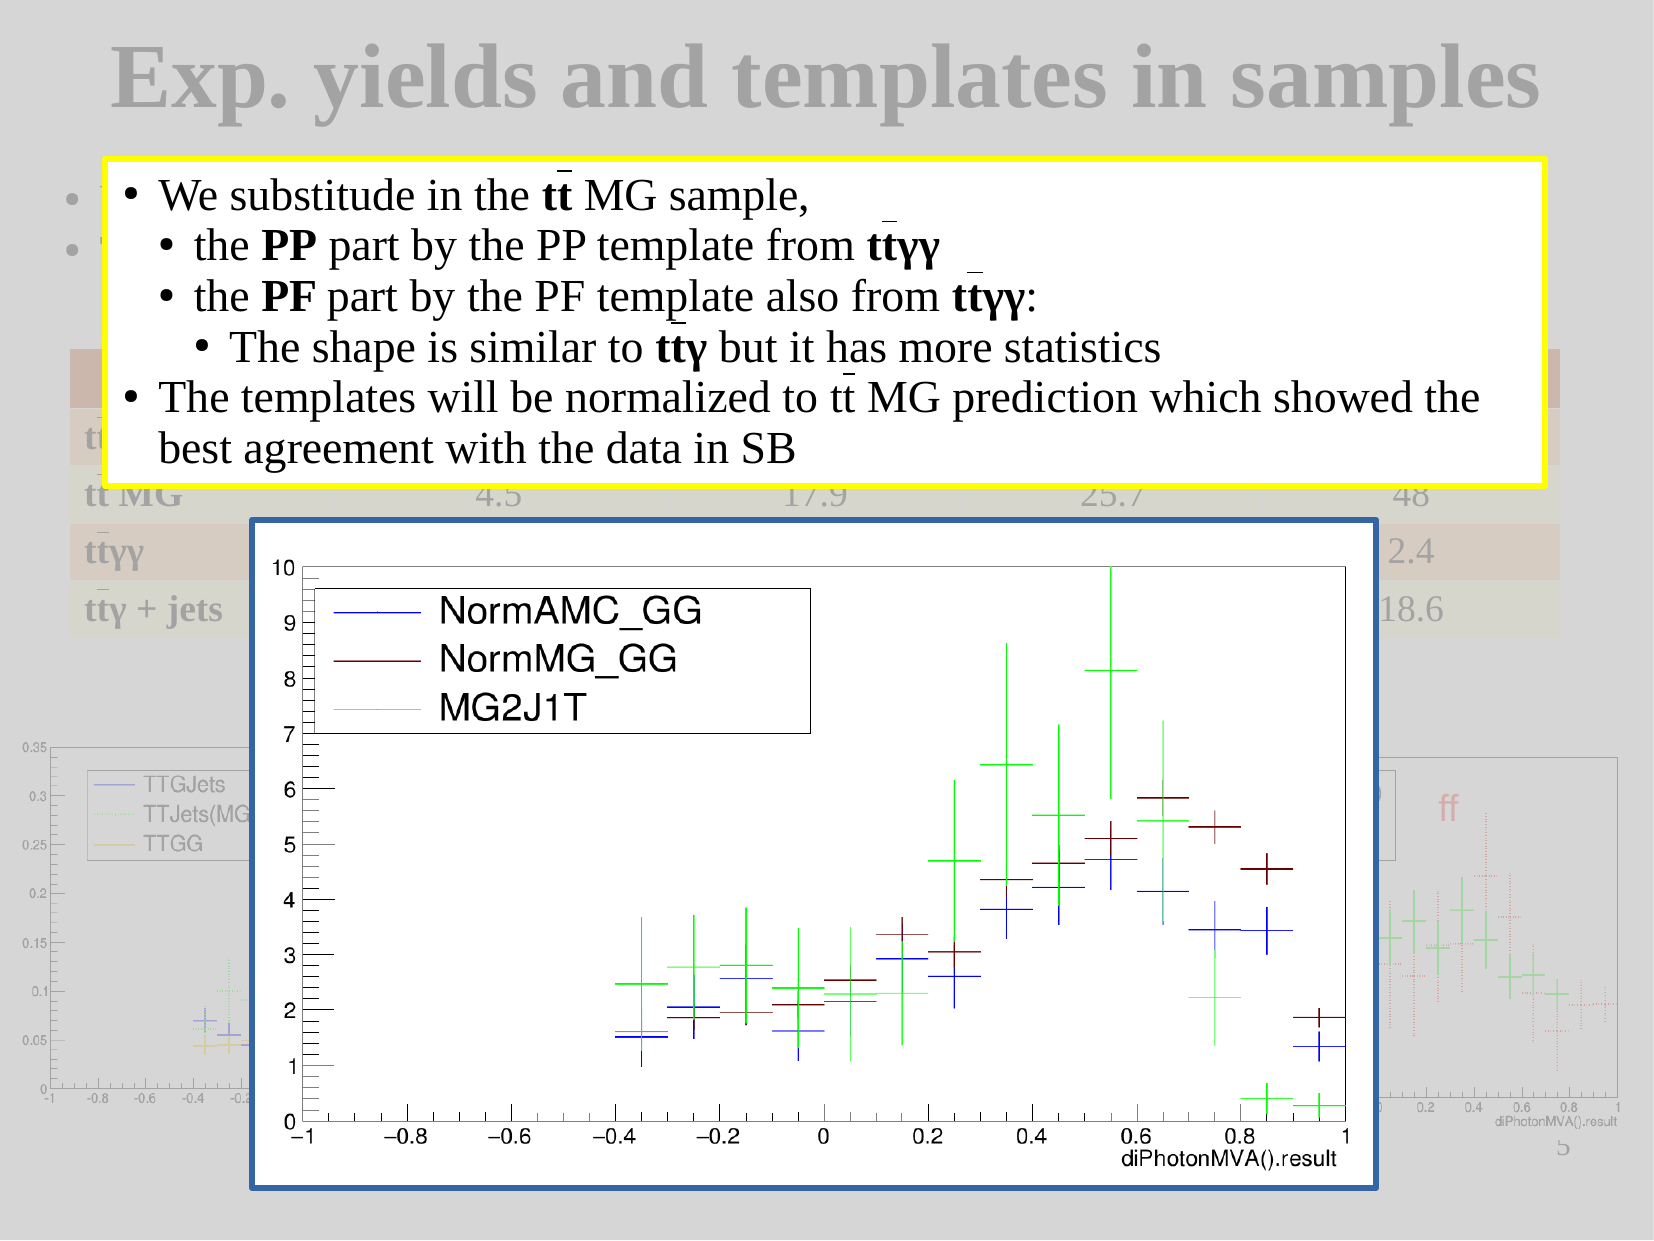

# Exp. yields and templates in samples
We substitude in the tt MG sample,
the PP part by the PP template from ttγγ
the PF part by the PF template also from ttγγ:
The shape is similar to ttγ but it has more statistics
The templates will be normalized to tt MG prediction which showed the best agreement with the data in SB
Yields are evaluated in SR
The contribution predicted by ttγ and ttγγ are off
| | Fake Fake | Fake Prompt | Prompt Prompt | Sum |
| --- | --- | --- | --- | --- |
| tt aMC@NLO | 6.5 | 27.5 | 6.8 | 40.1 |
| tt MG | 4.5 | 17.9 | 25.7 | 48 |
| ttγγ | 0 | 0.16 | 2.28 | 2.4 |
| ttγ + jets | 0.10 | 10.7 | 7.8 | 18.6 |
pp
pf
ff
5